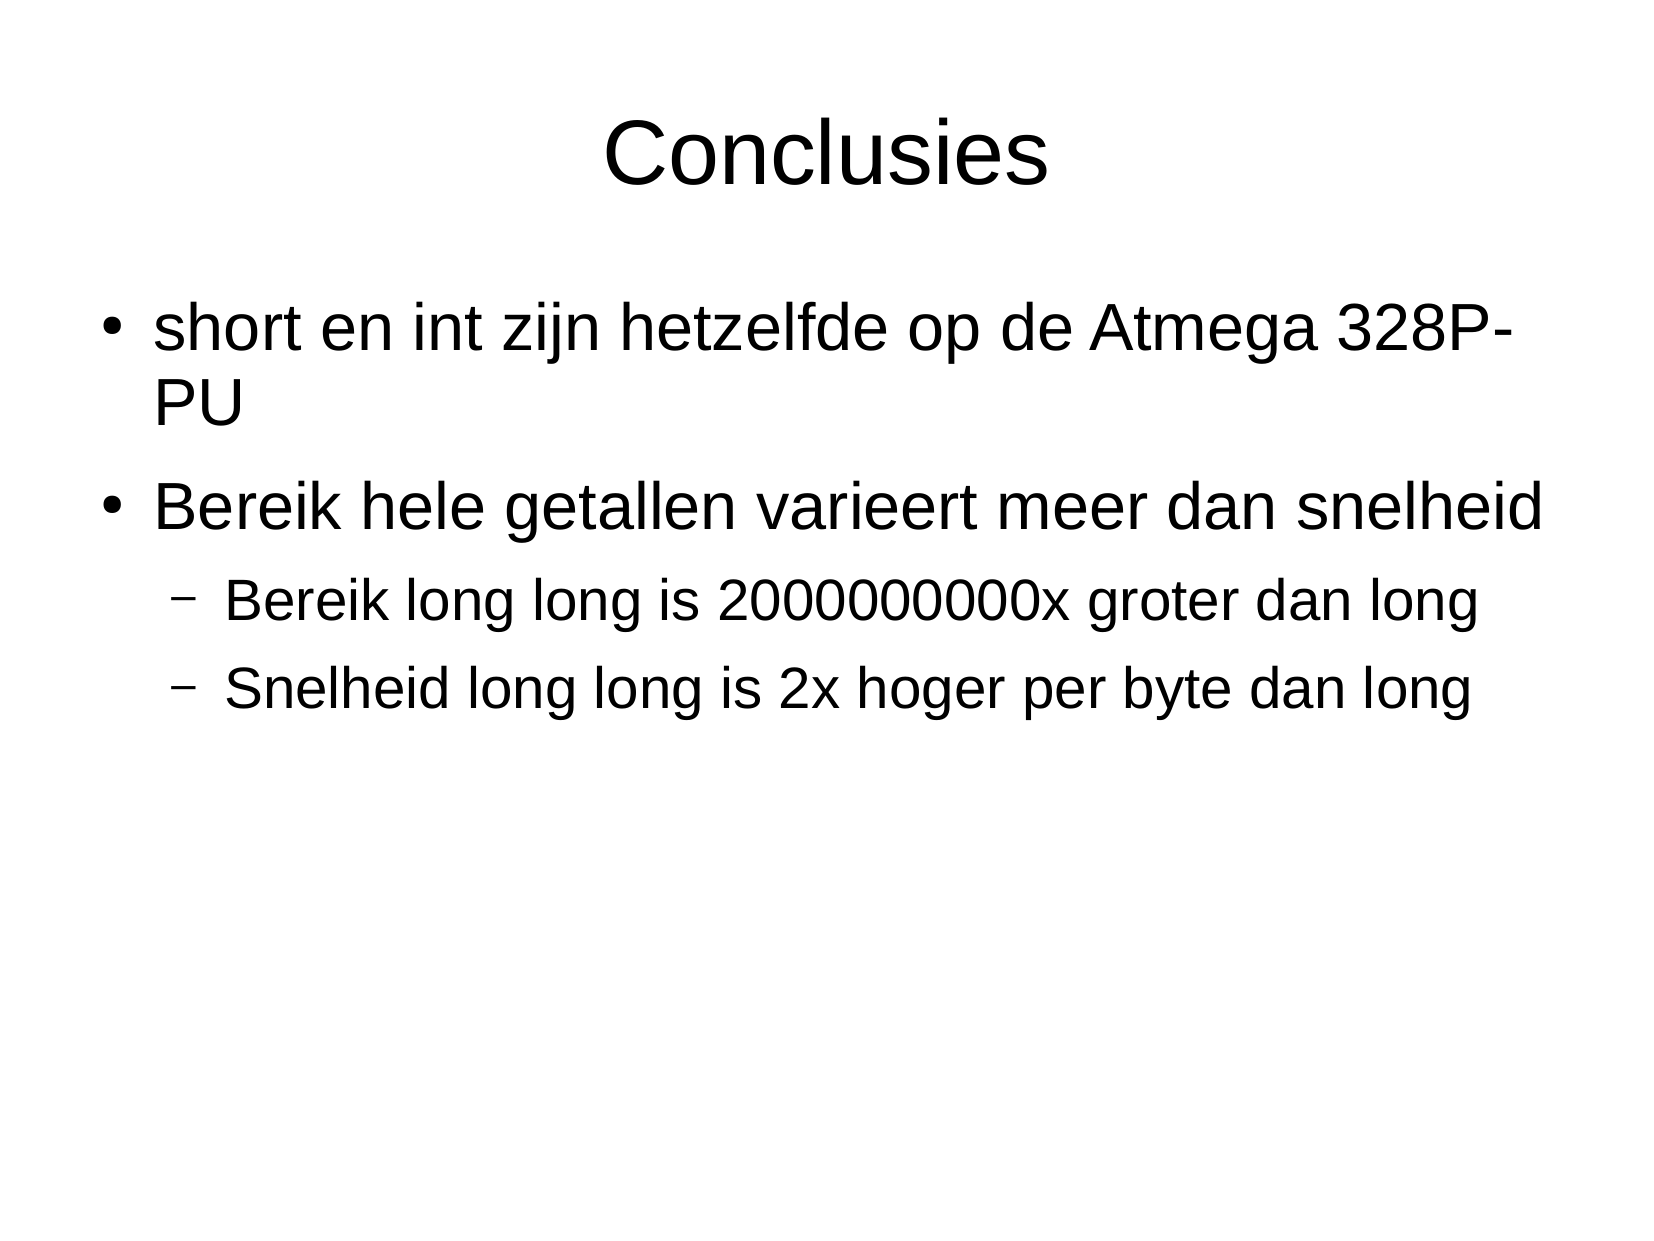

# Conclusies
short en int zijn hetzelfde op de Atmega 328P-PU
Bereik hele getallen varieert meer dan snelheid
Bereik long long is 2000000000x groter dan long
Snelheid long long is 2x hoger per byte dan long